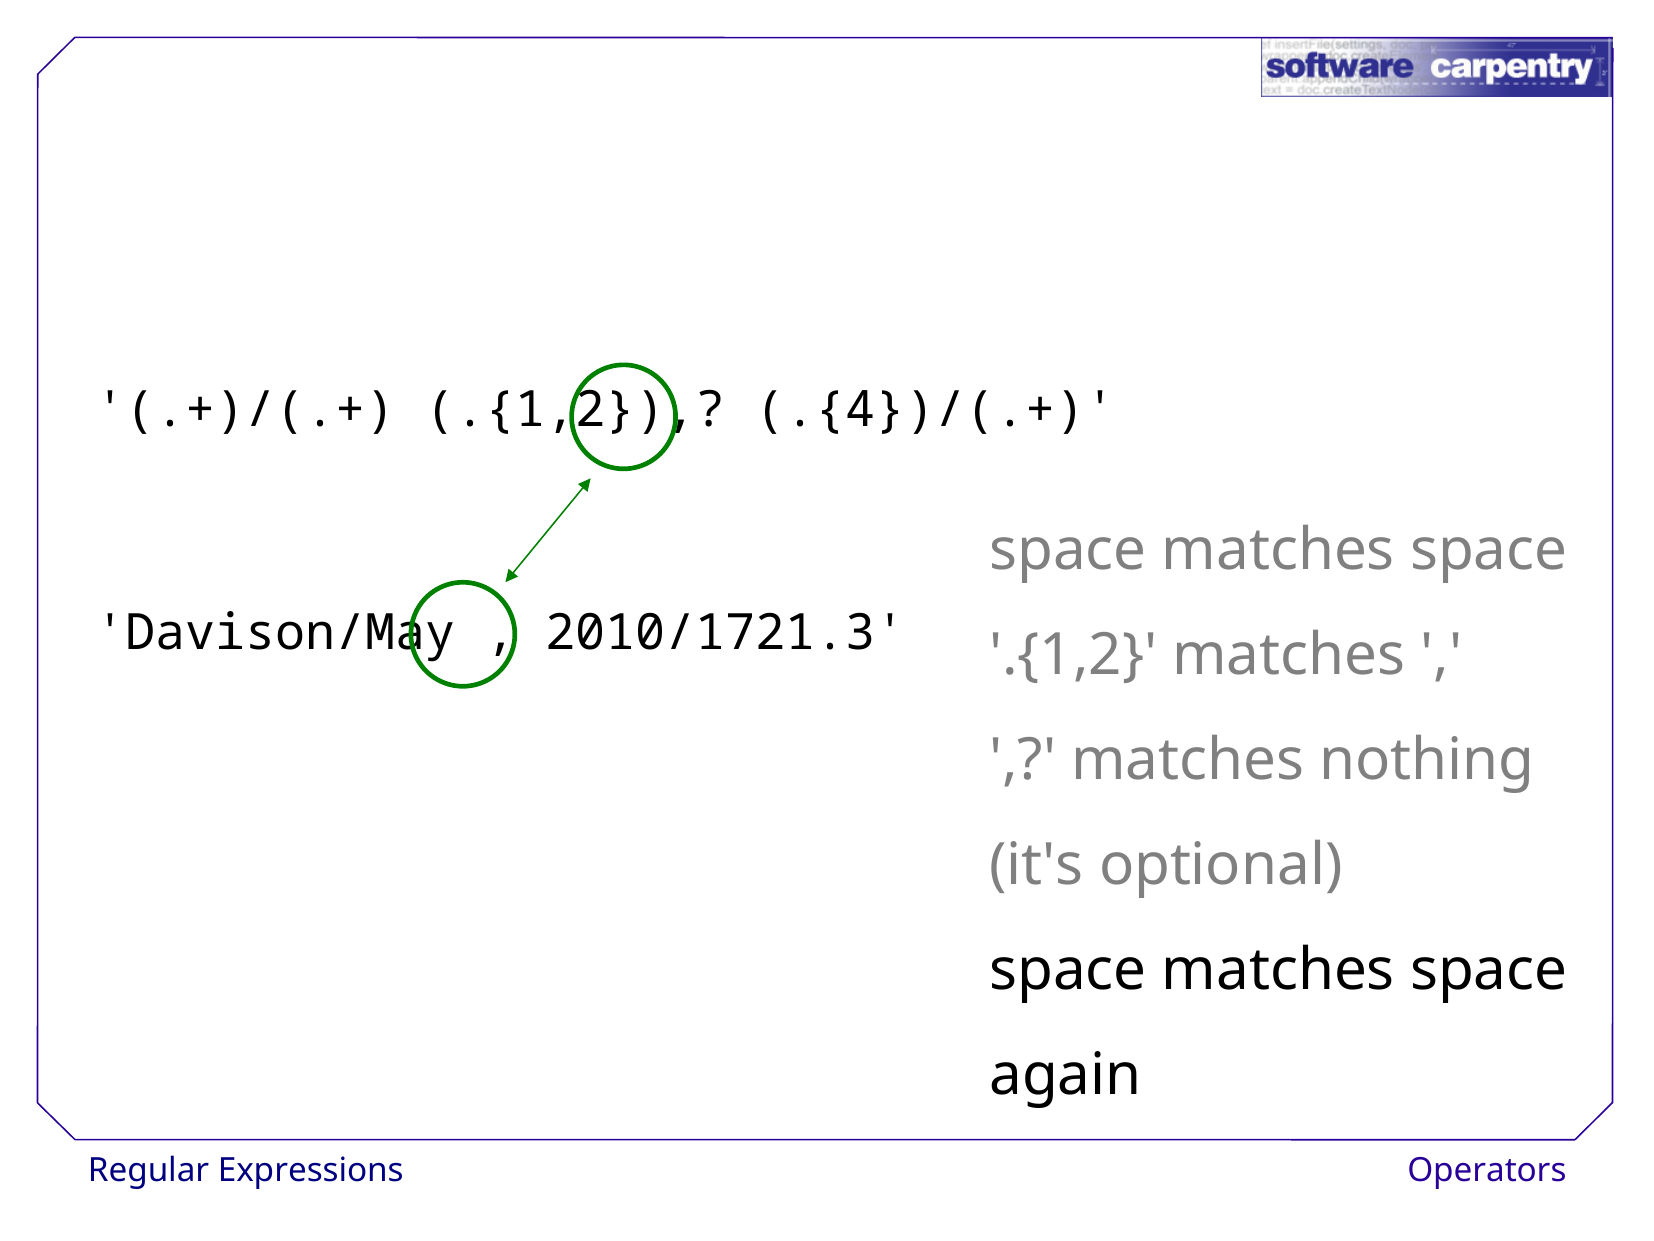

'(.+)/(.+) (.{1,2}),? (.{4})/(.+)'
'Davison/May , 2010/1721.3'
space matches space
'.{1,2}' matches ','
',?' matches nothing
(it's optional)
space matches space
again